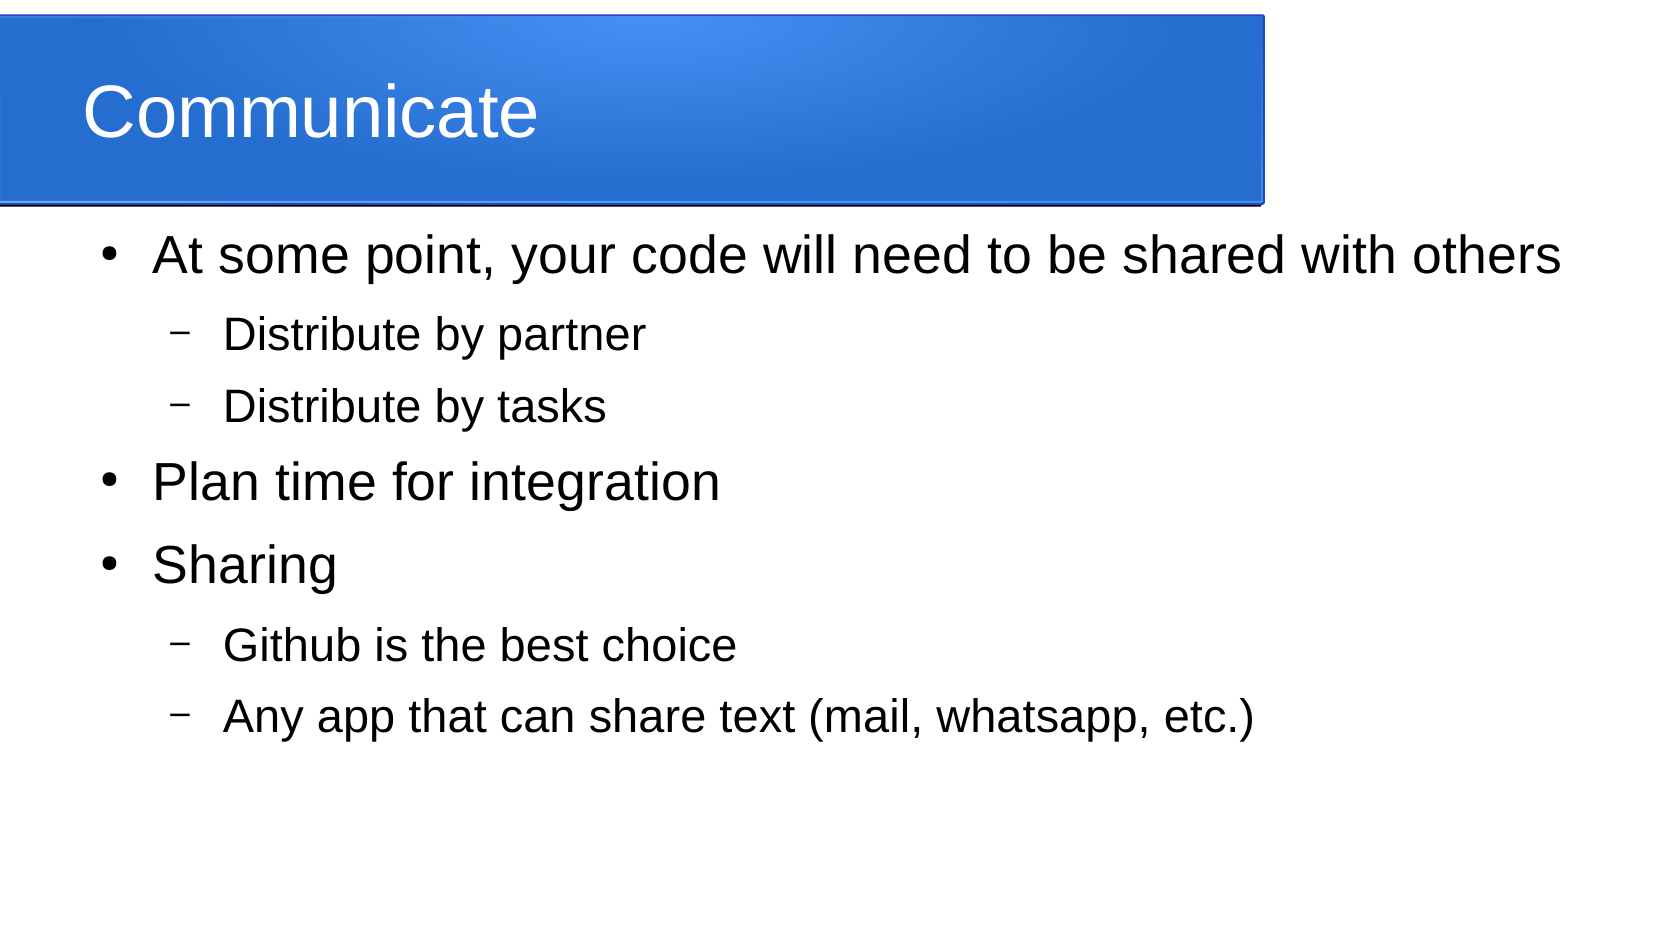

# Communicate
At some point, your code will need to be shared with others
Distribute by partner
Distribute by tasks
Plan time for integration
Sharing
Github is the best choice
Any app that can share text (mail, whatsapp, etc.)